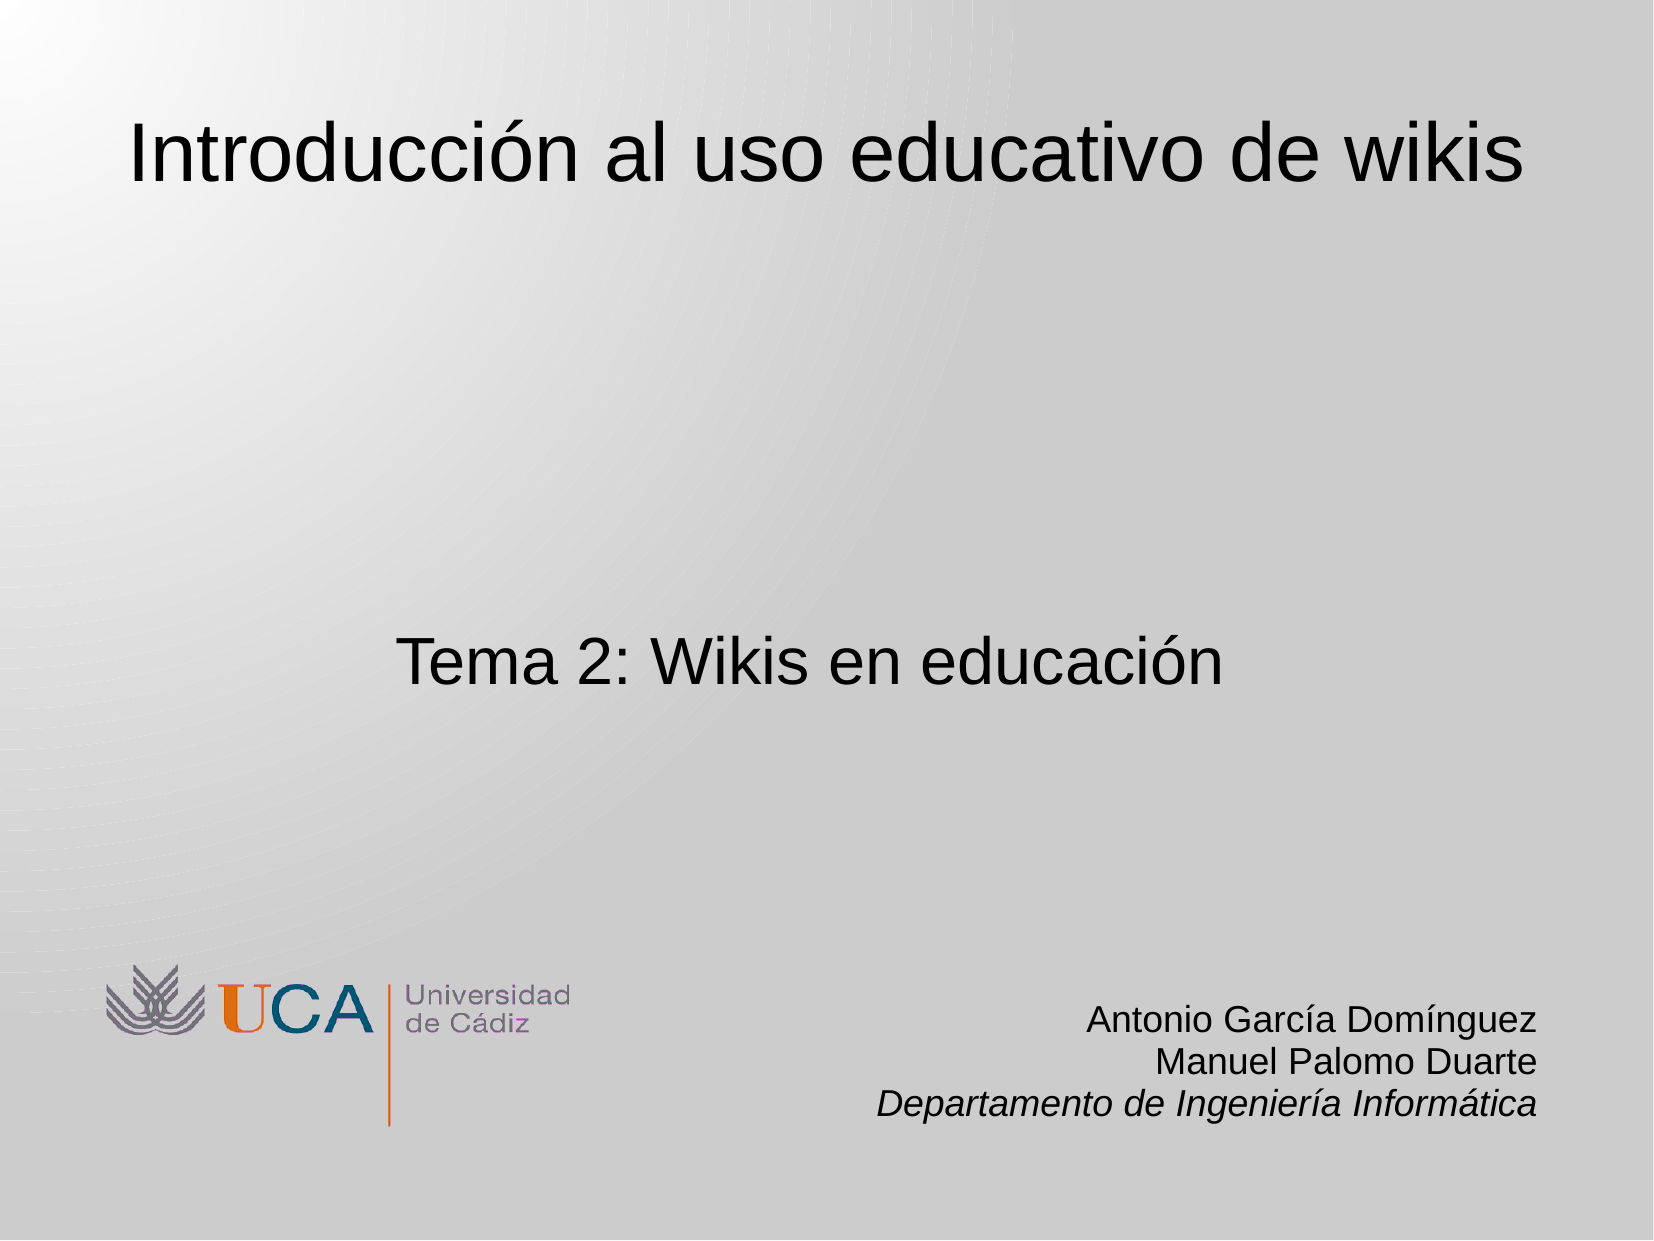

# Introducción al uso educativo de wikis
Tema 2: Wikis en educación
Antonio García Domínguez
Manuel Palomo Duarte
Departamento de Ingeniería Informática